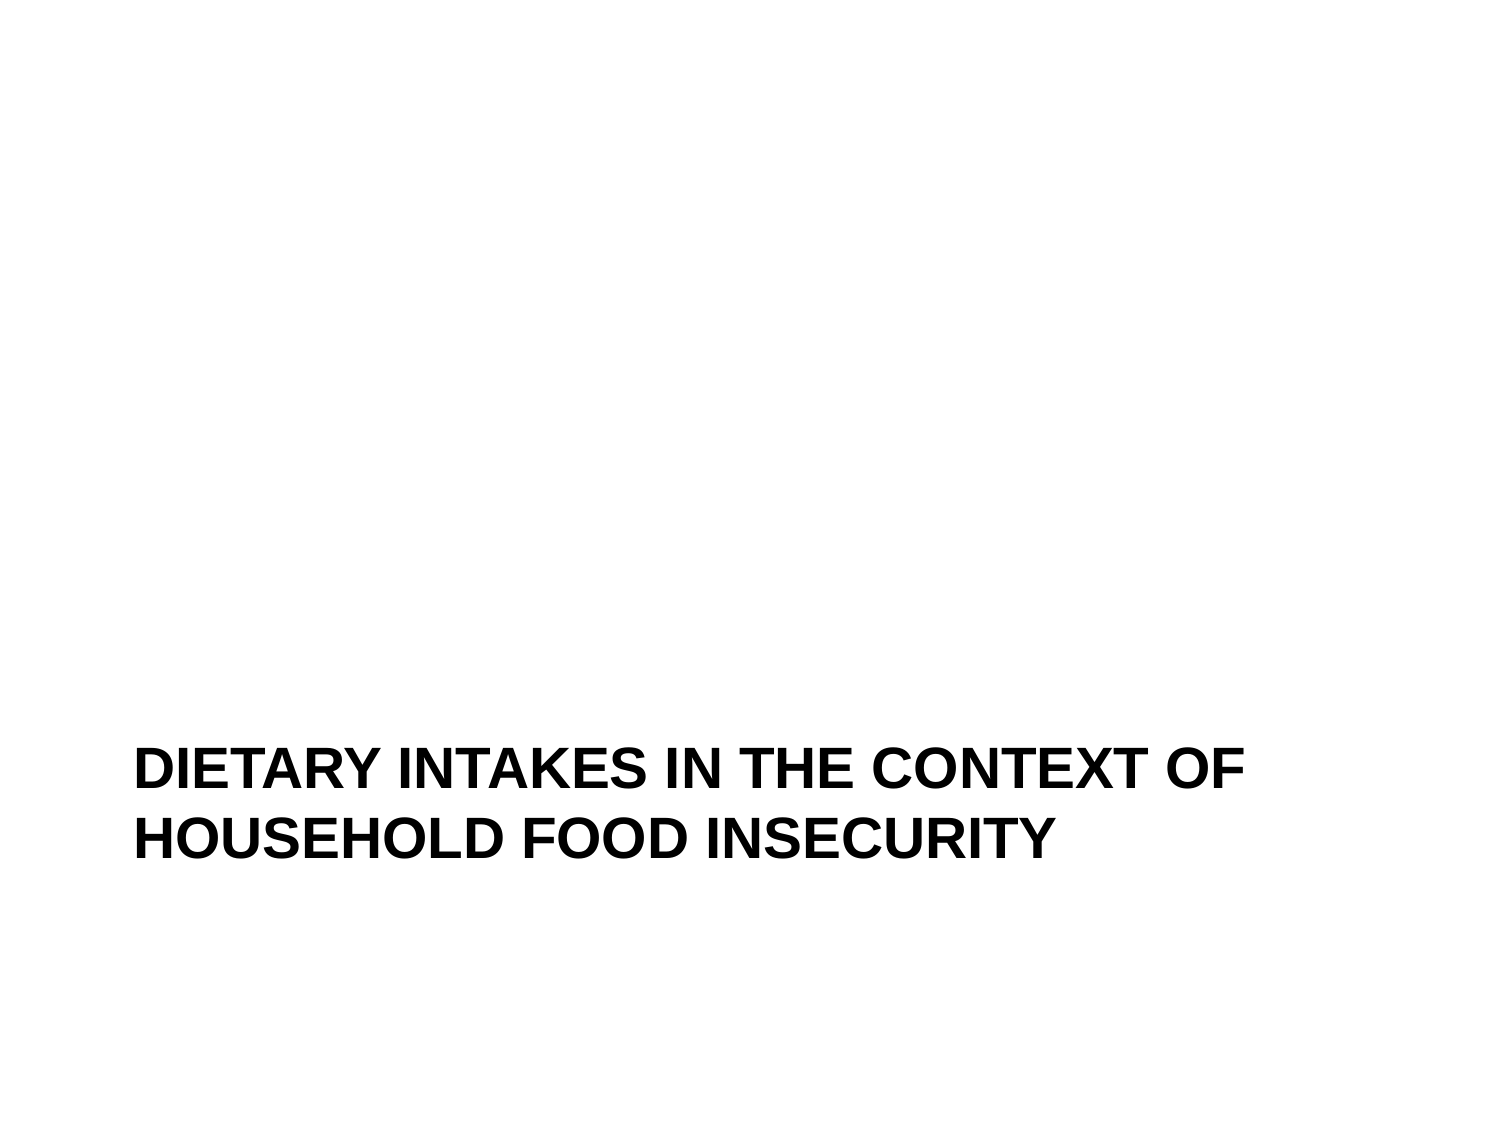

# Dietary intakes in the context of household food insecurity